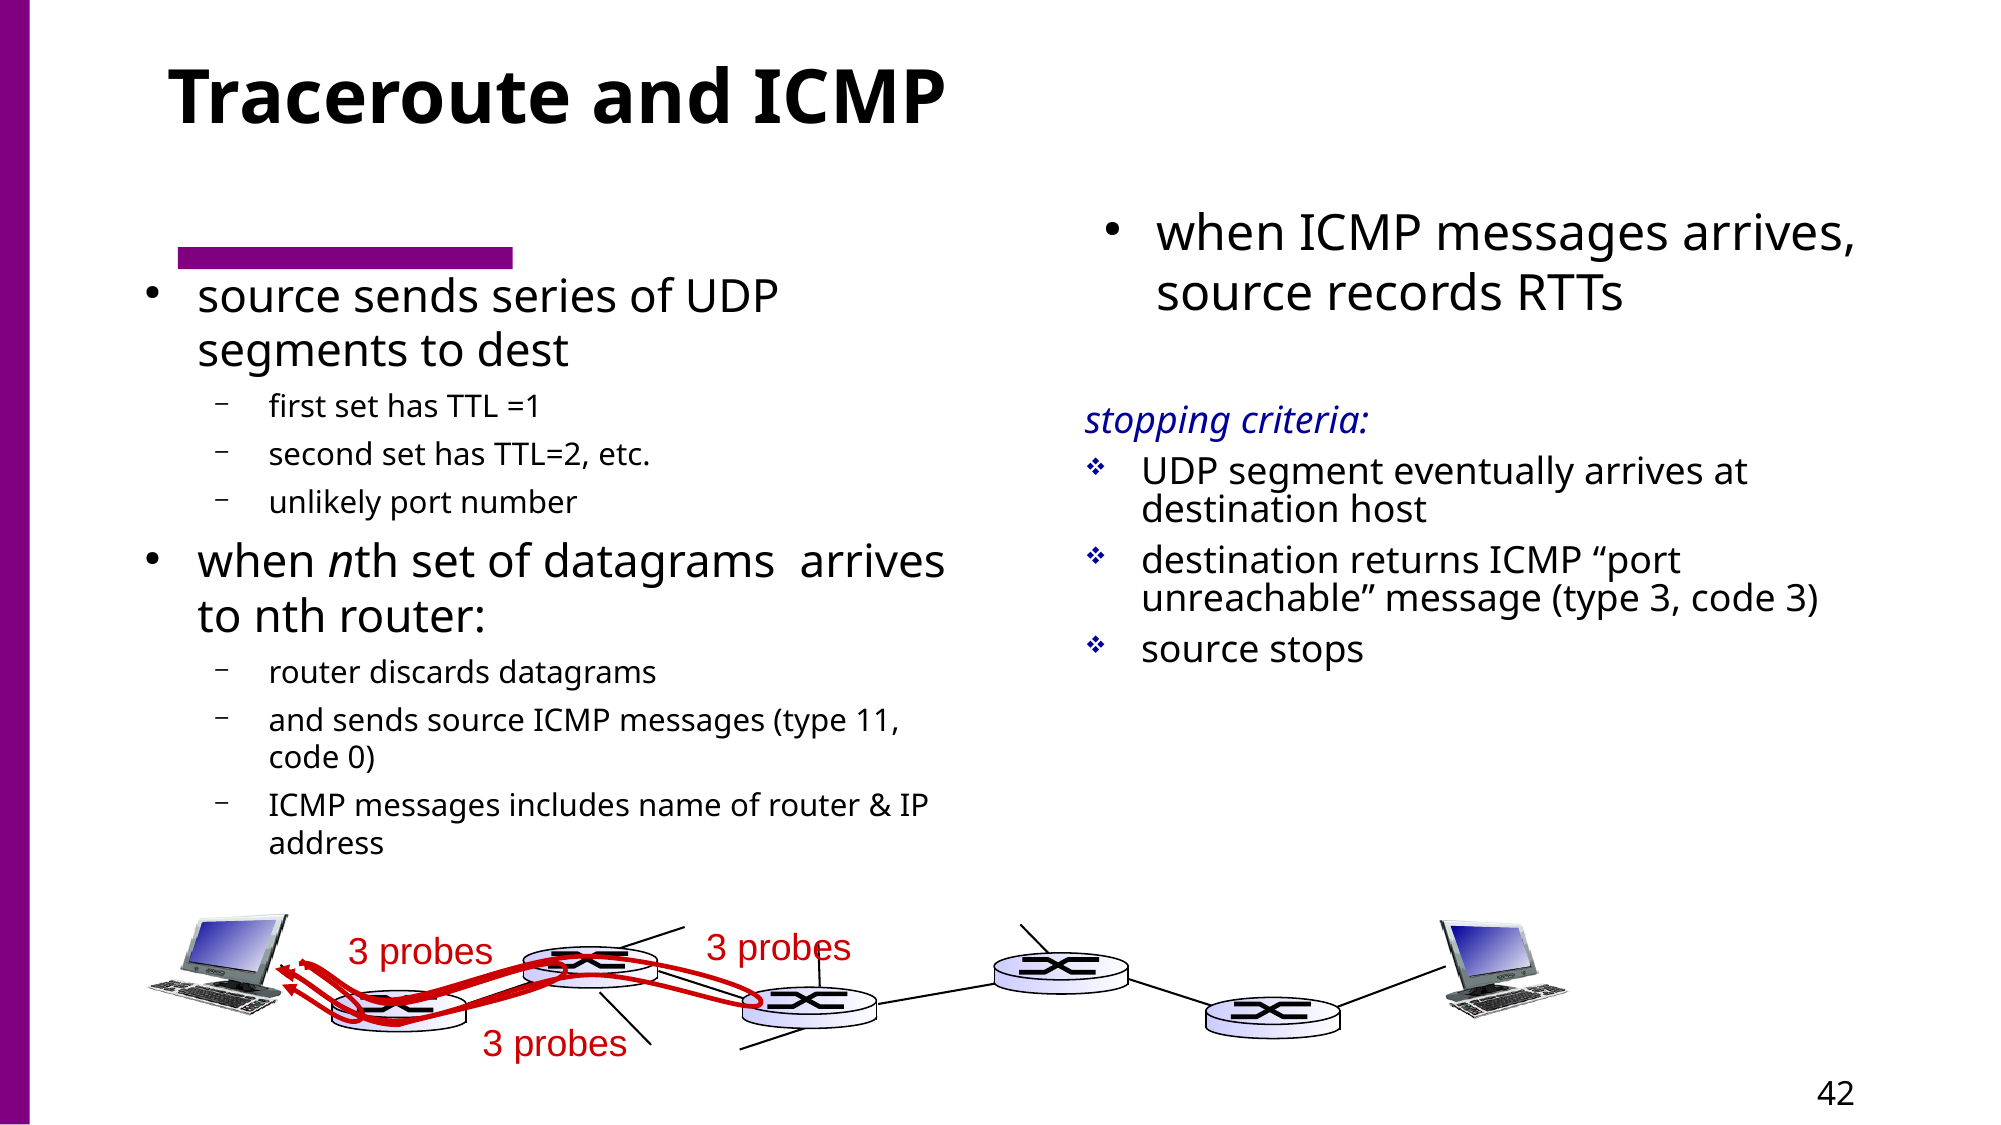

# Traceroute and ICMP
source sends series of UDP segments to dest
first set has TTL =1
second set has TTL=2, etc.
unlikely port number
when nth set of datagrams arrives to nth router:
router discards datagrams
and sends source ICMP messages (type 11, code 0)
ICMP messages includes name of router & IP address
when ICMP messages arrives, source records RTTs
stopping criteria:
UDP segment eventually arrives at destination host
destination returns ICMP “port unreachable” message (type 3, code 3)
source stops
3 probes
3 probes
3 probes